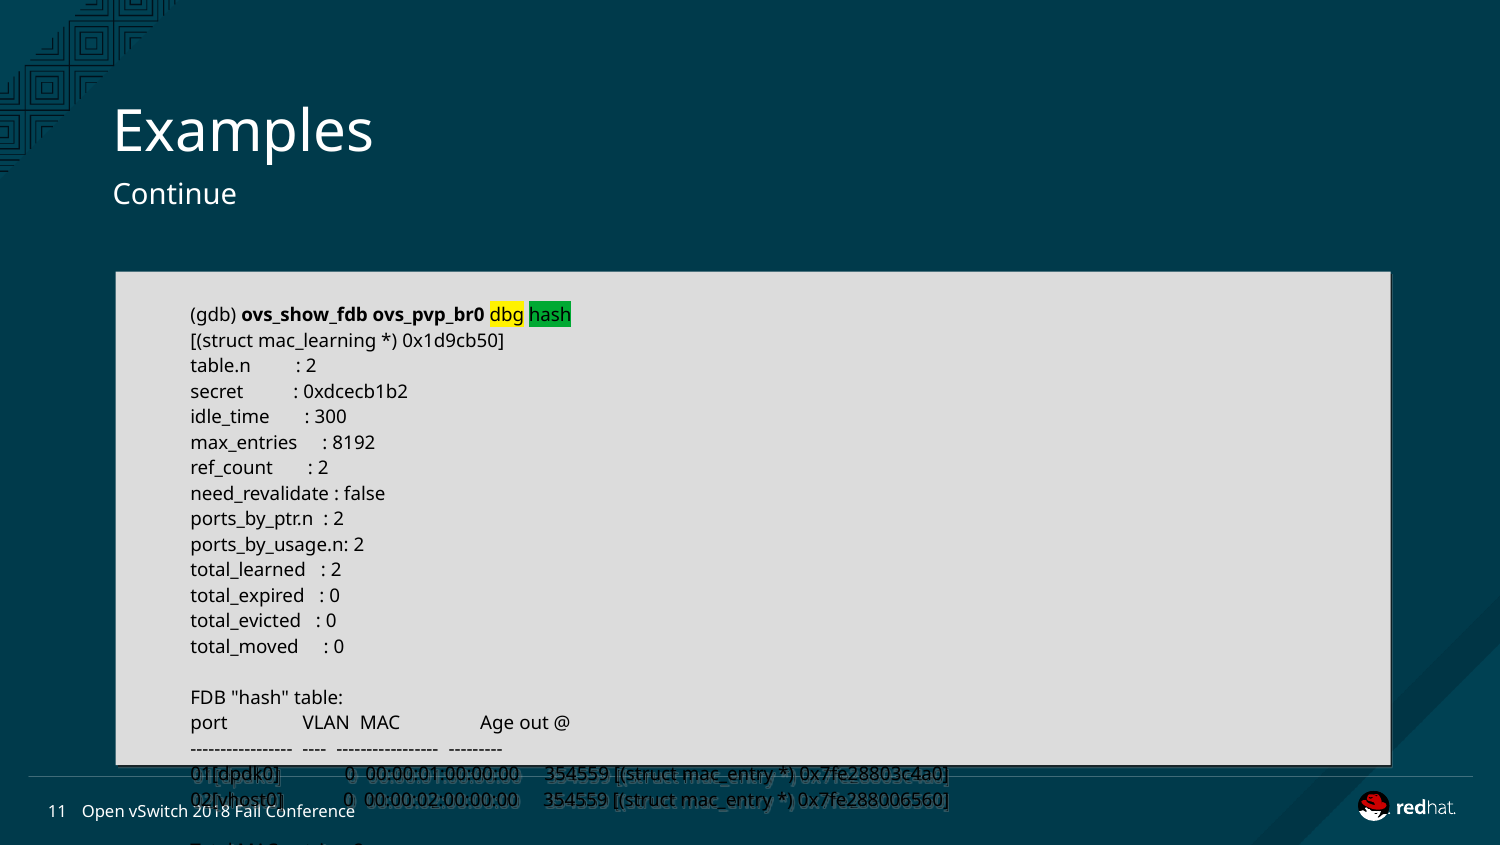

# Examples
Continue
(gdb) ovs_show_fdb ovs_pvp_br0 dbg hash
[(struct mac_learning *) 0x1d9cb50]
table.n : 2
secret : 0xdcecb1b2
idle_time : 300
max_entries : 8192
ref_count : 2
need_revalidate : false
ports_by_ptr.n : 2
ports_by_usage.n: 2
total_learned : 2
total_expired : 0
total_evicted : 0
total_moved : 0
FDB "hash" table:
port VLAN MAC Age out @
----------------- ---- ----------------- ---------
01[dpdk0] 0 00:00:01:00:00:00 354559 [(struct mac_entry *) 0x7fe28803c4a0]
02[vhost0] 0 00:00:02:00:00:00 354559 [(struct mac_entry *) 0x7fe288006560]
Total MAC entries: 2
Current time is between 354258 and 354263 seconds.
11
Open vSwitch 2018 Fall Conference